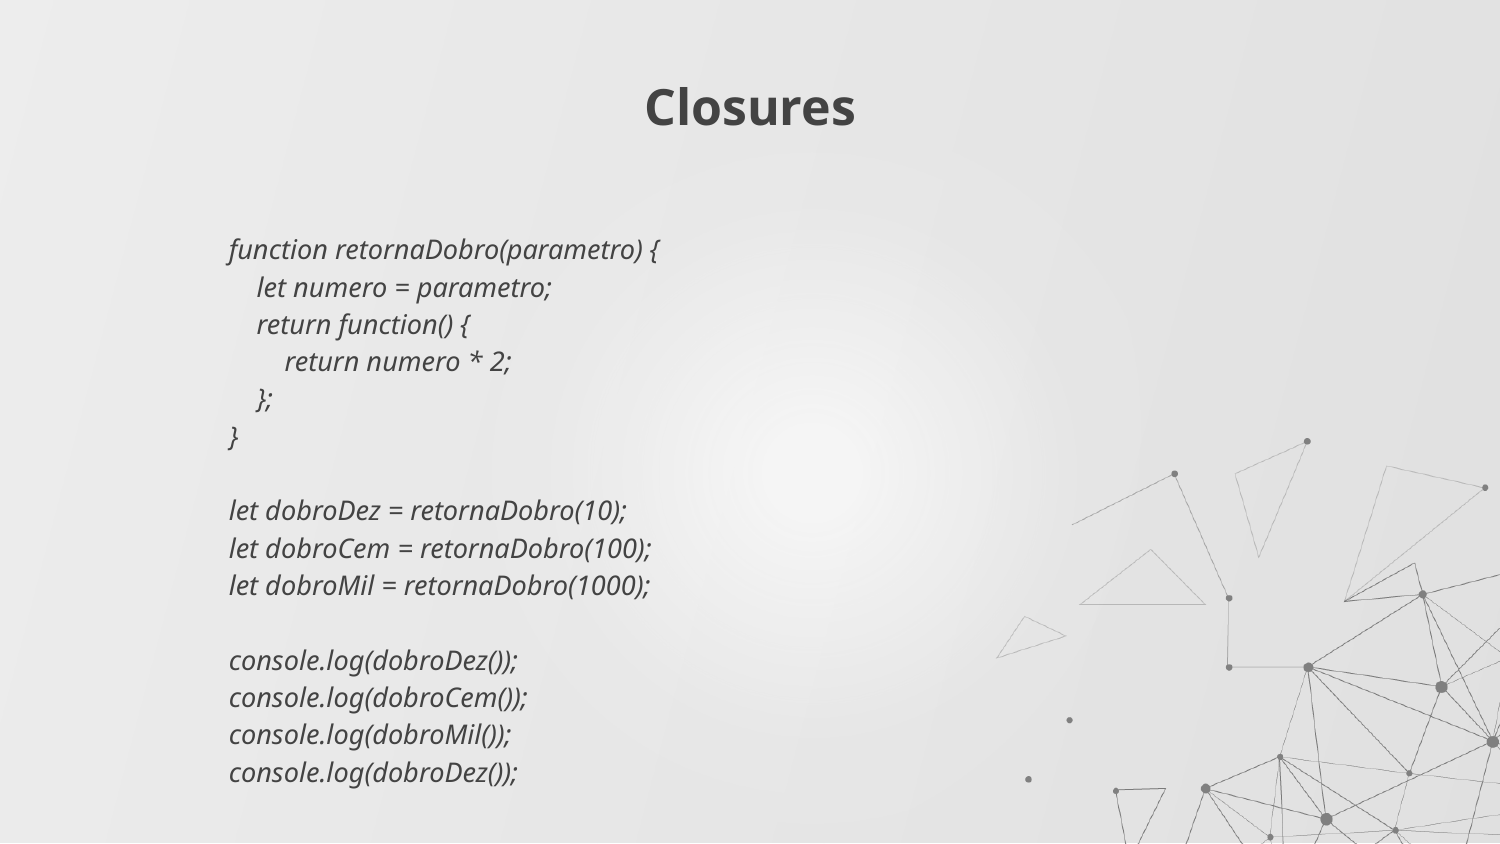

Closures
# function retornaDobro(parametro) {
 let numero = parametro;
 return function() {
 return numero * 2;
 };
}
let dobroDez = retornaDobro(10);
let dobroCem = retornaDobro(100);
let dobroMil = retornaDobro(1000);
console.log(dobroDez());
console.log(dobroCem());
console.log(dobroMil());
console.log(dobroDez());